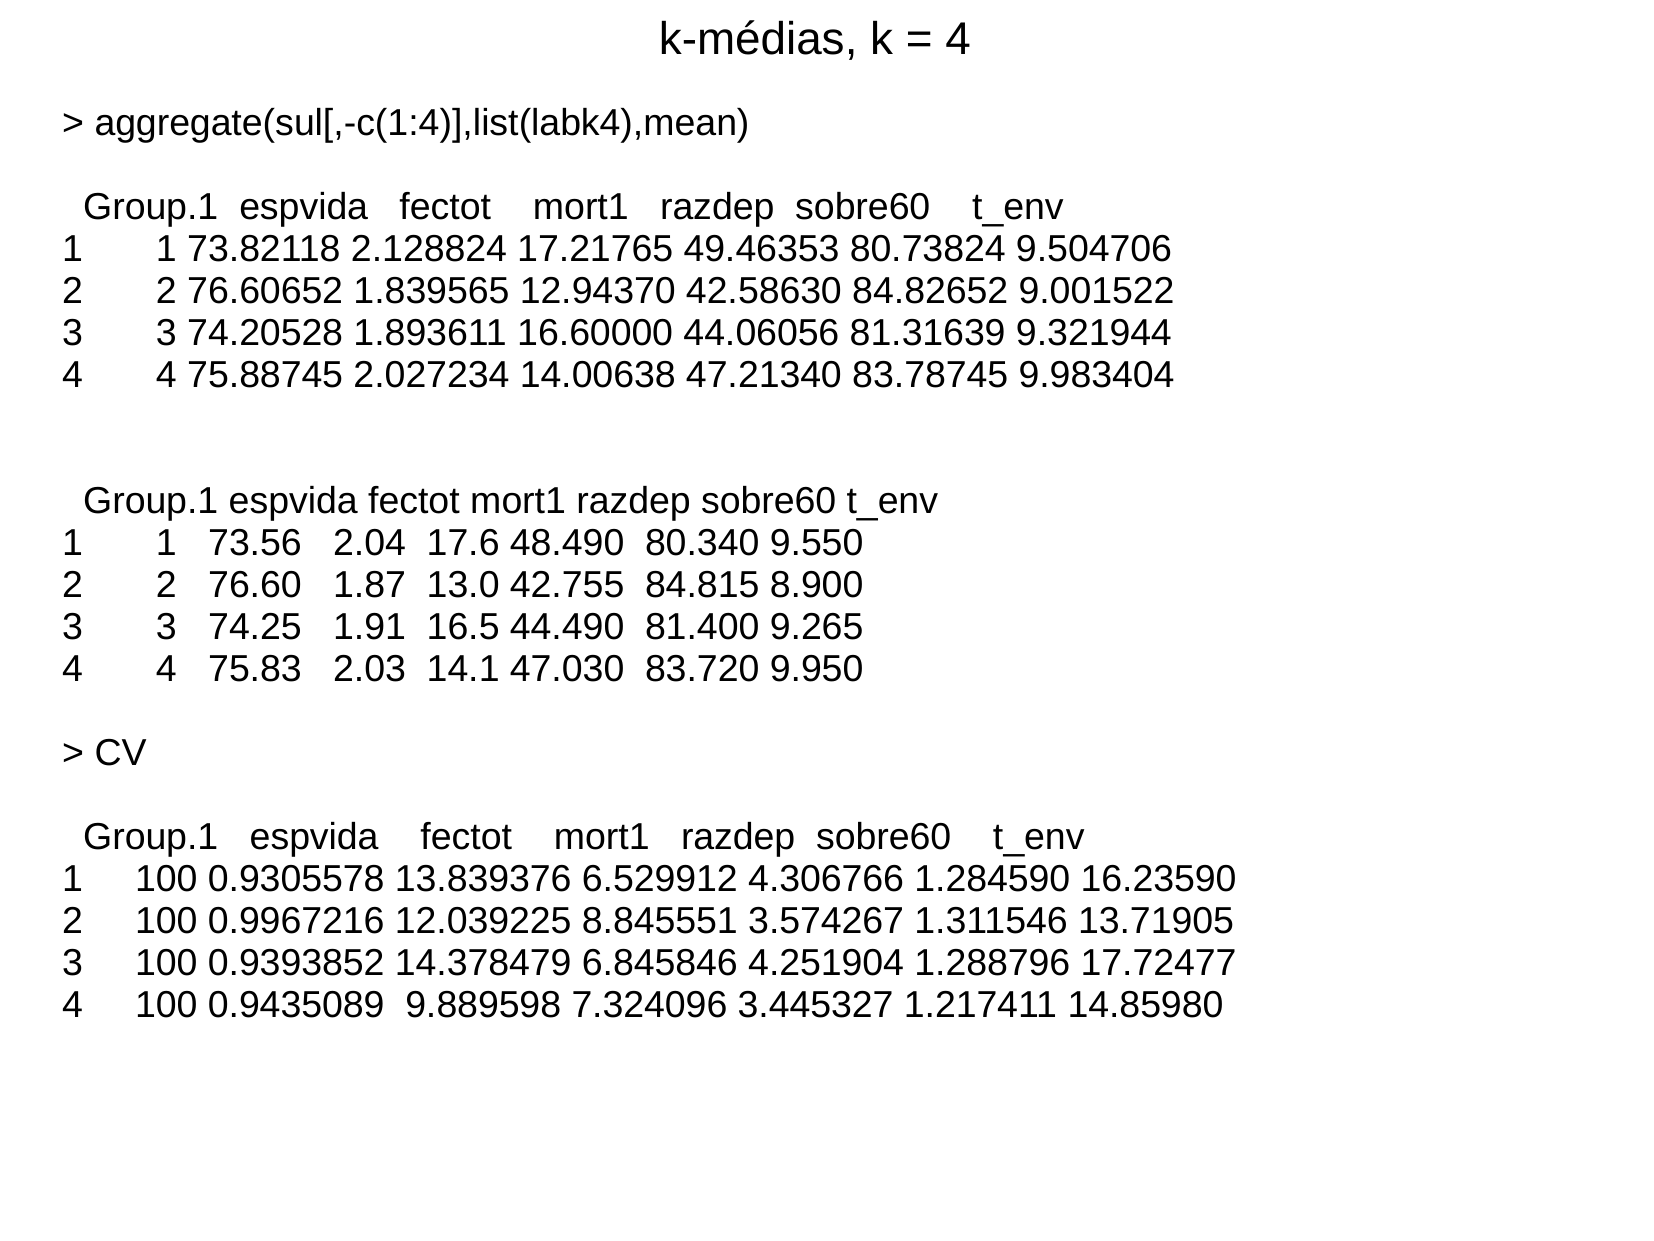

# k-médias, k = 4
> aggregate(sul[,-c(1:4)],list(labk4),mean)
 Group.1 espvida fectot mort1 razdep sobre60 t_env
1 1 73.82118 2.128824 17.21765 49.46353 80.73824 9.504706
2 2 76.60652 1.839565 12.94370 42.58630 84.82652 9.001522
3 3 74.20528 1.893611 16.60000 44.06056 81.31639 9.321944
4 4 75.88745 2.027234 14.00638 47.21340 83.78745 9.983404
 Group.1 espvida fectot mort1 razdep sobre60 t_env
1 1 73.56 2.04 17.6 48.490 80.340 9.550
2 2 76.60 1.87 13.0 42.755 84.815 8.900
3 3 74.25 1.91 16.5 44.490 81.400 9.265
4 4 75.83 2.03 14.1 47.030 83.720 9.950
> CV
 Group.1 espvida fectot mort1 razdep sobre60 t_env
1 100 0.9305578 13.839376 6.529912 4.306766 1.284590 16.23590
2 100 0.9967216 12.039225 8.845551 3.574267 1.311546 13.71905
3 100 0.9393852 14.378479 6.845846 4.251904 1.288796 17.72477
4 100 0.9435089 9.889598 7.324096 3.445327 1.217411 14.85980